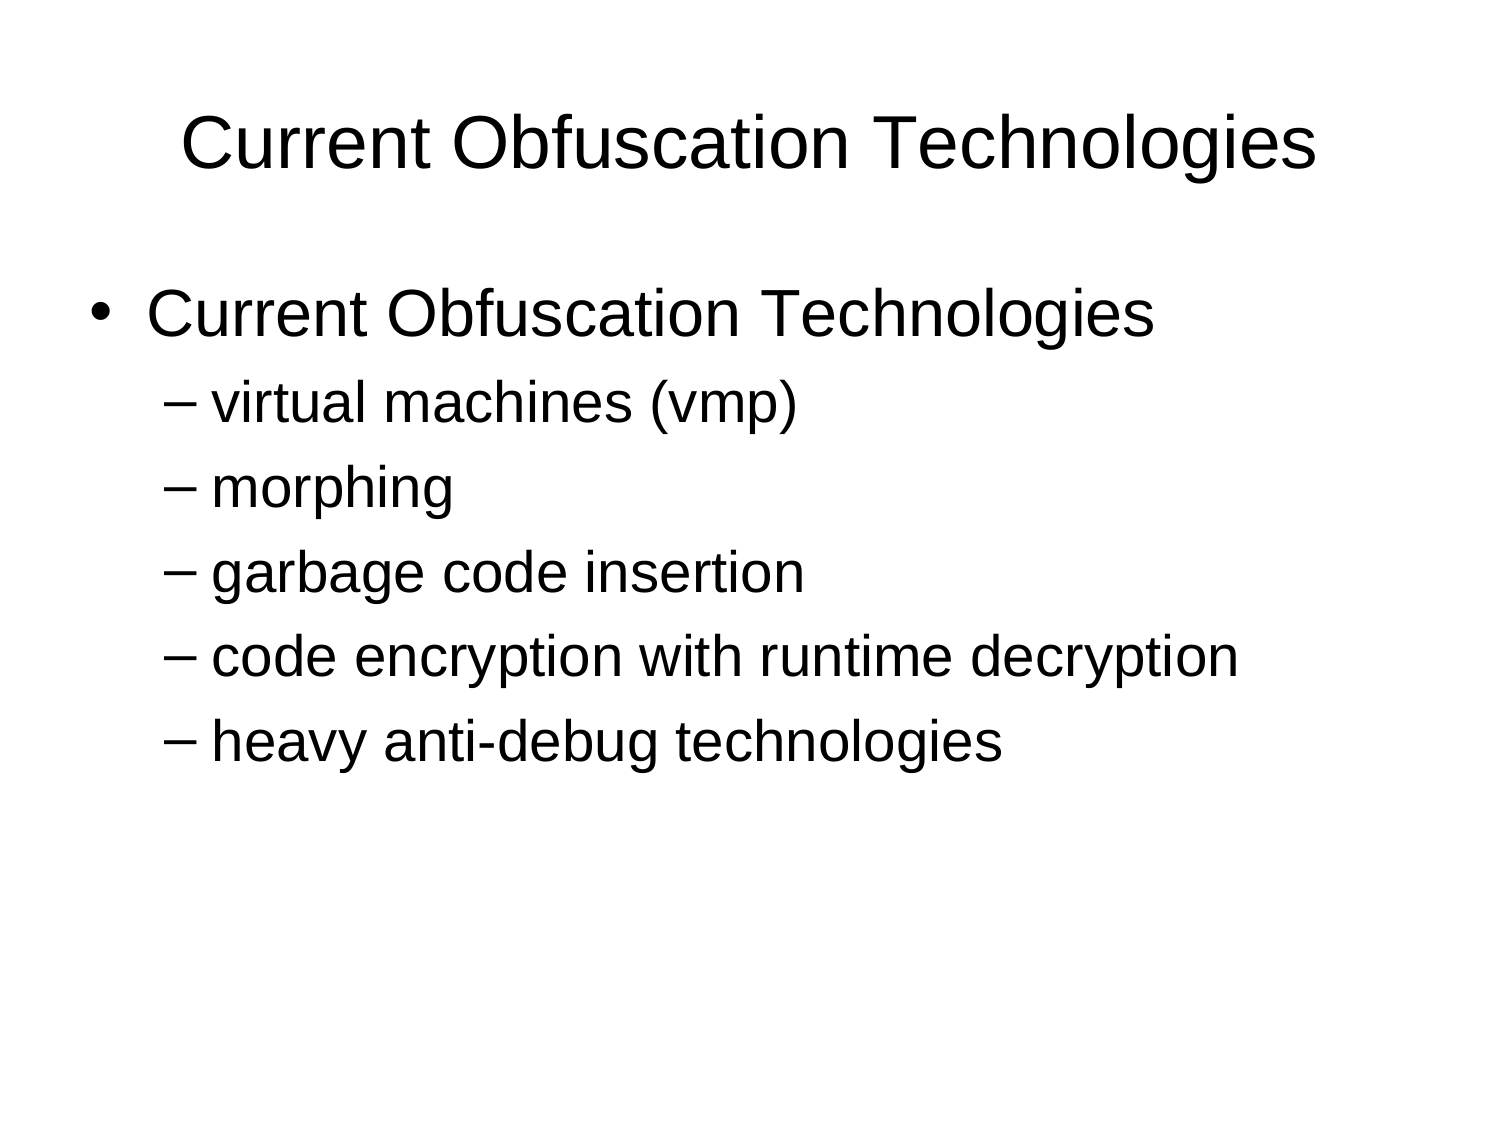

# Current Obfuscation Technologies
Current Obfuscation Technologies
virtual machines (vmp)
morphing
garbage code insertion
code encryption with runtime decryption
heavy anti-debug technologies